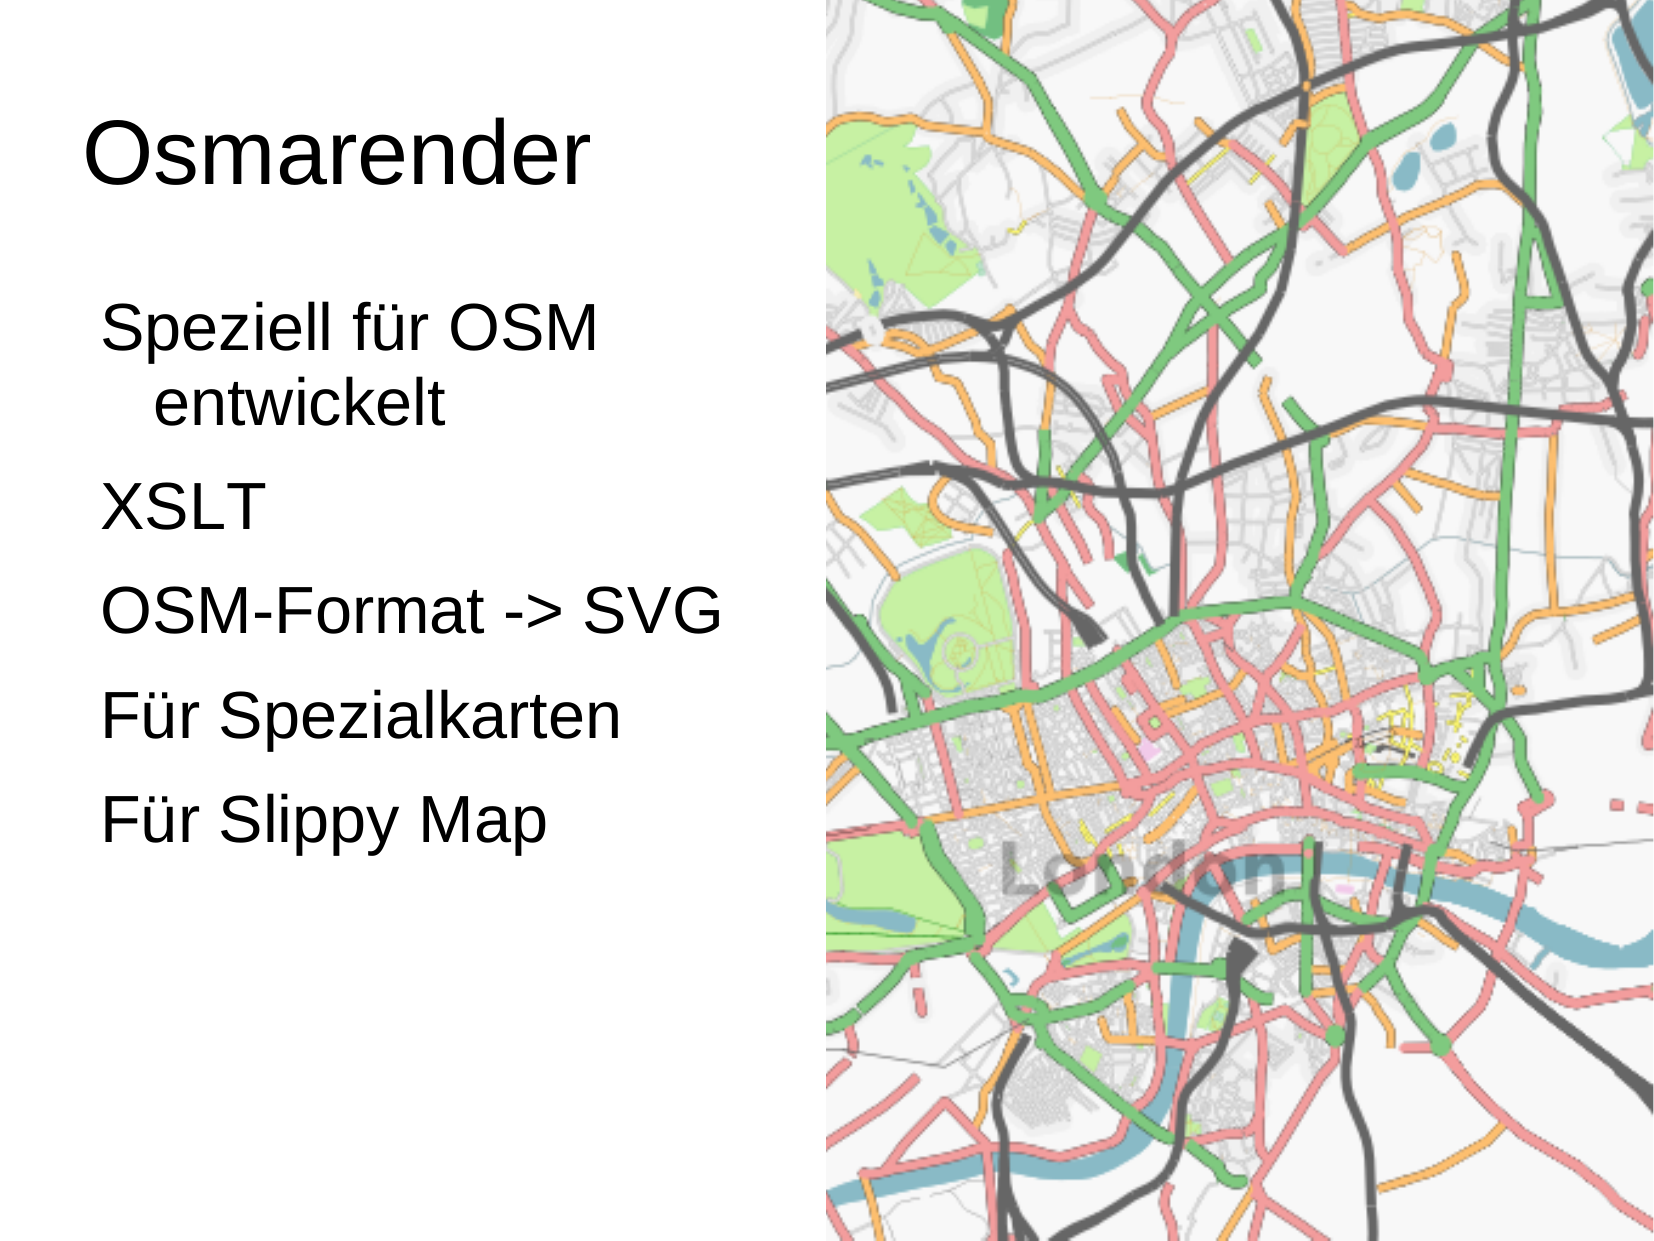

# Osmarender
Speziell für OSM entwickelt
XSLT
OSM-Format -> SVG
Für Spezialkarten
Für Slippy Map